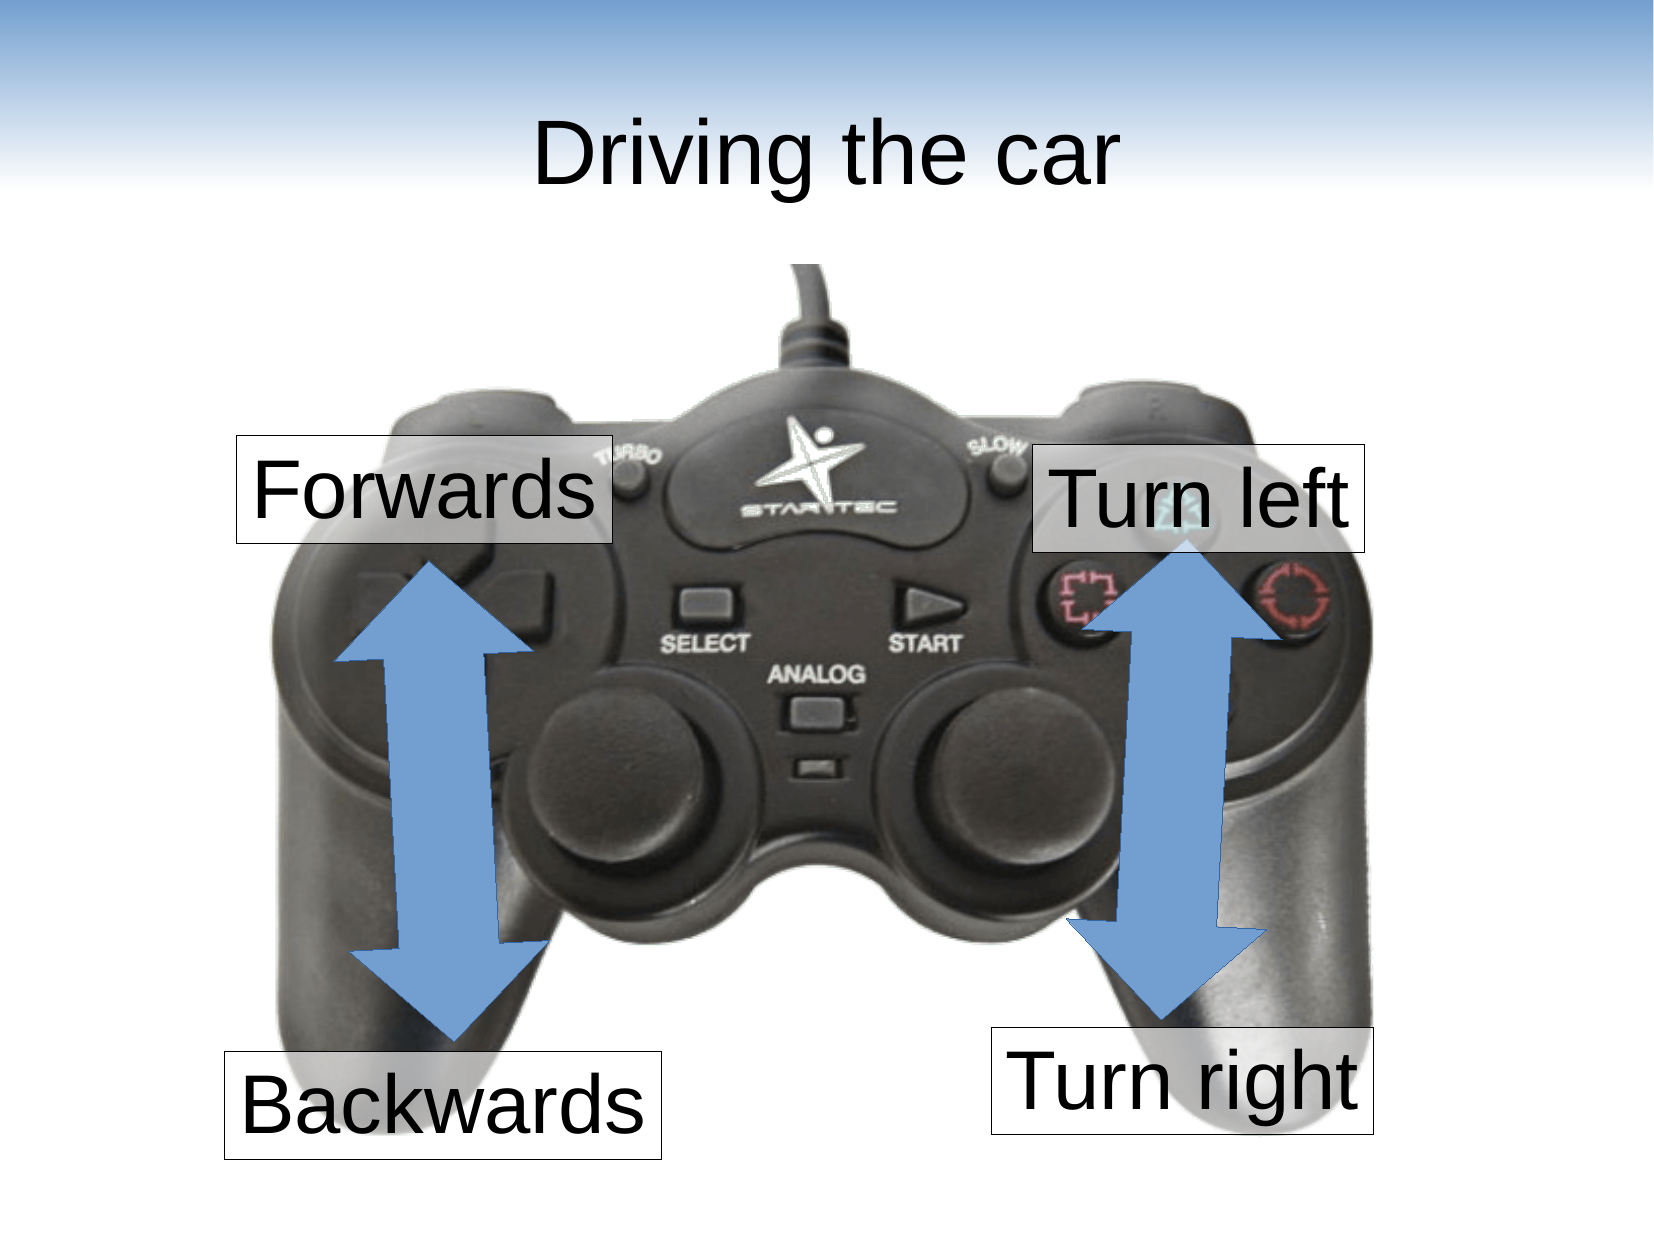

# Driving the car
Forwards
Turn left
Turn right
Backwards